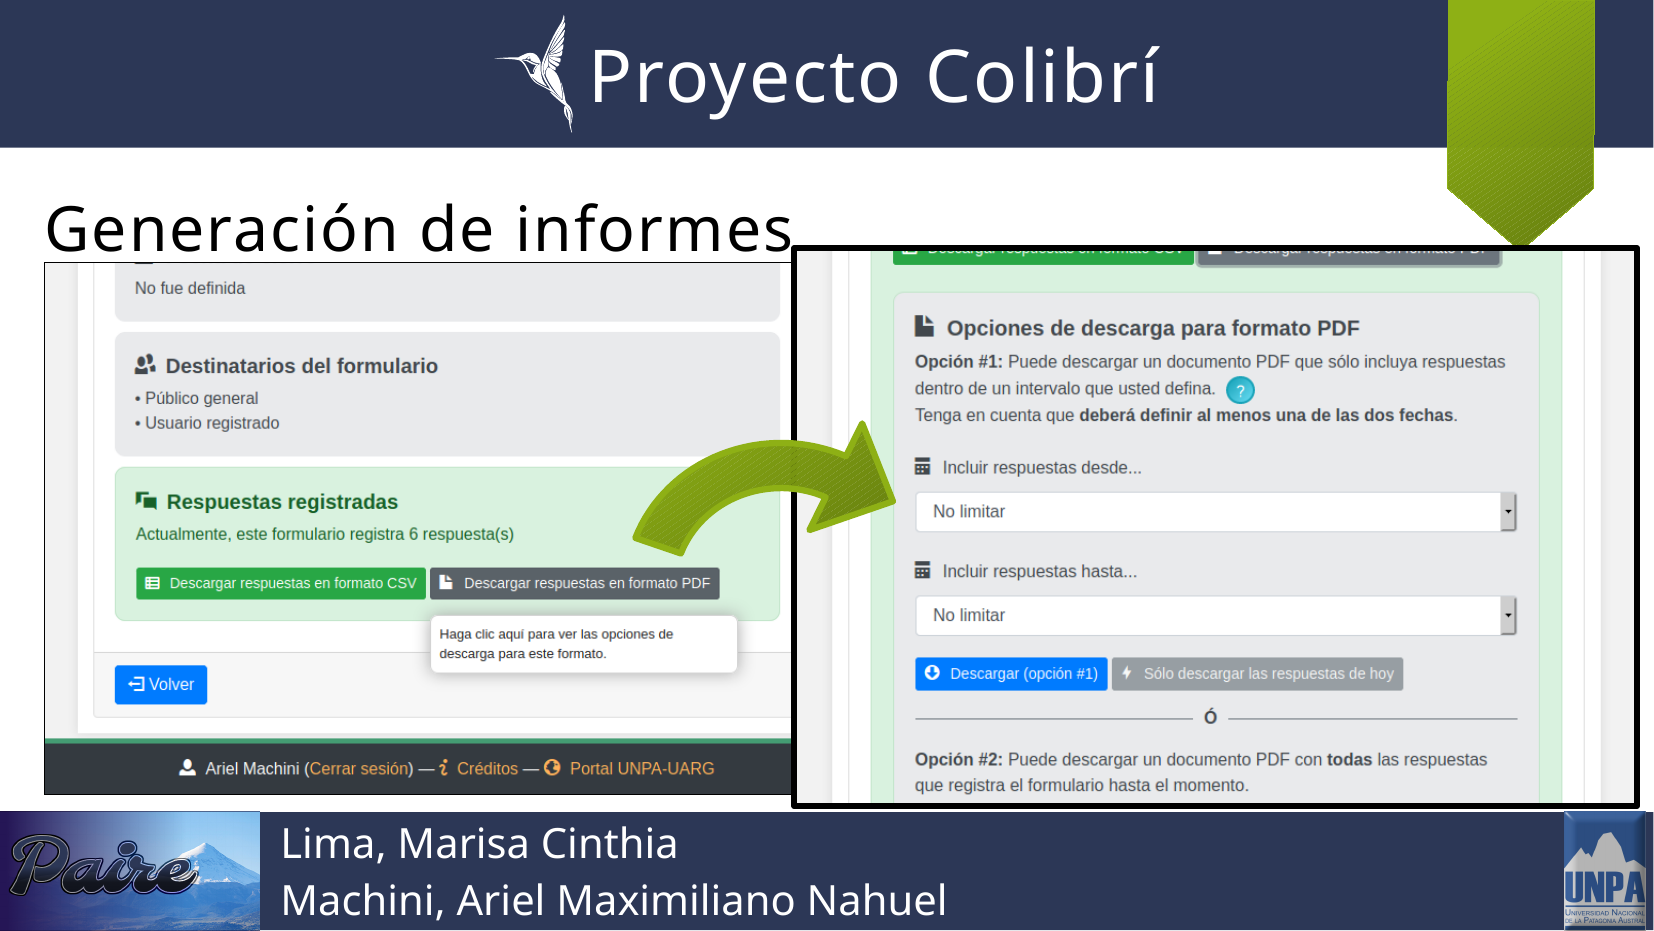

Proyecto Colibrí
Generación de informes
Lima, Marisa Cinthia
Machini, Ariel Maximiliano Nahuel